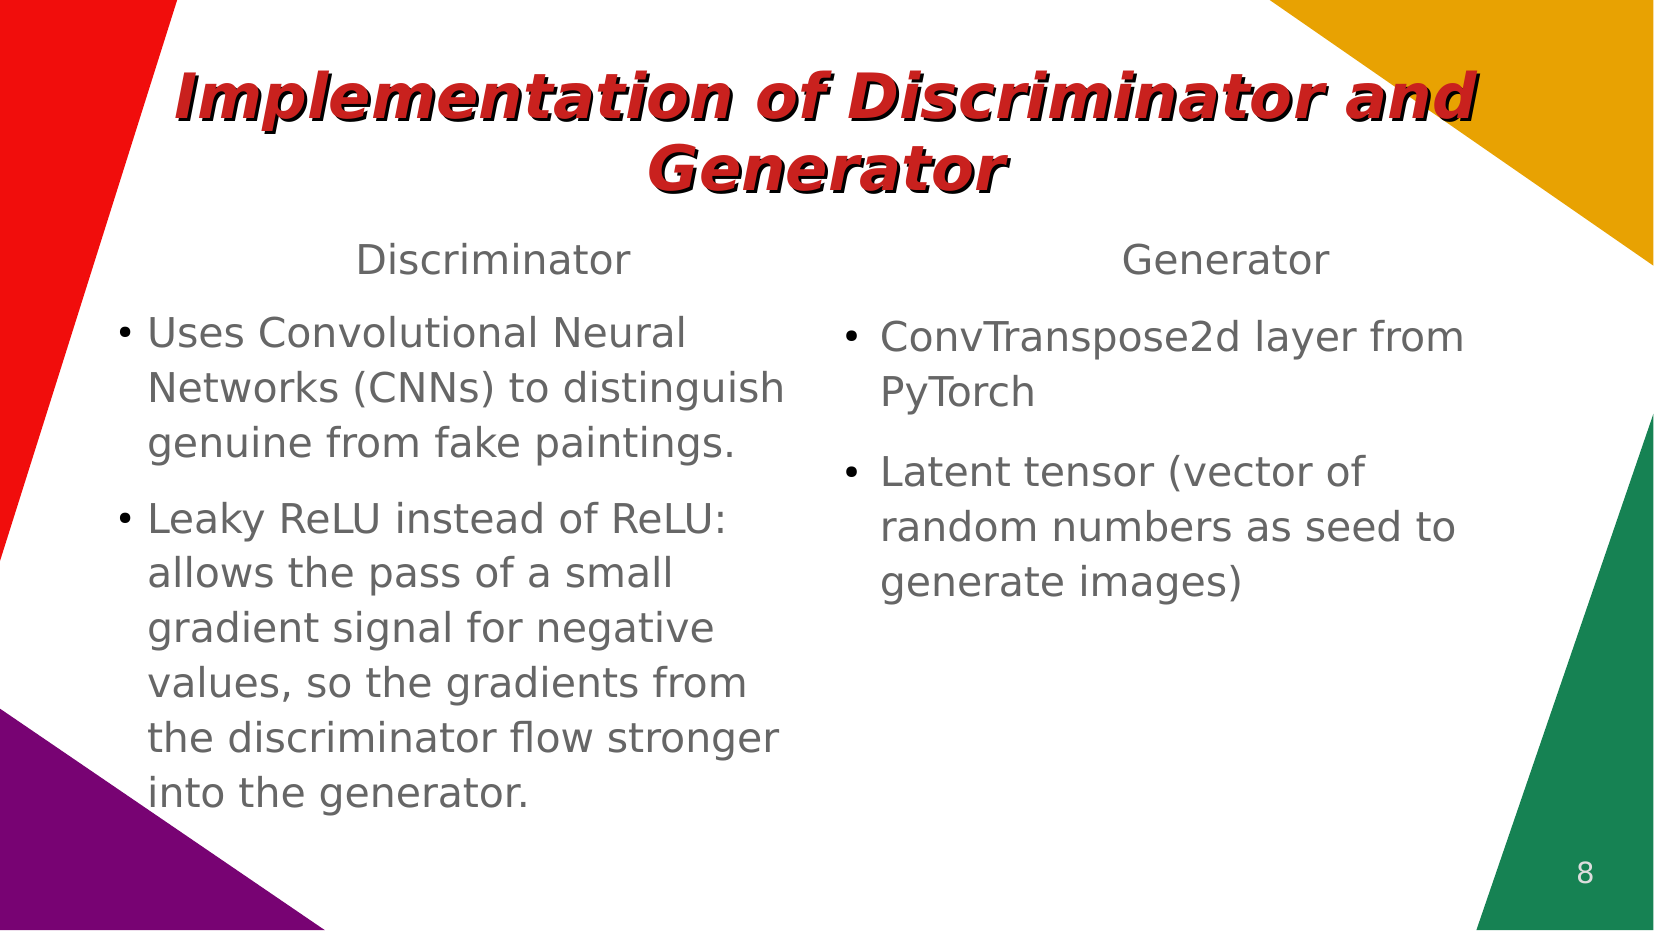

# Implementation of Discriminator and Generator
Discriminator
Uses Convolutional Neural Networks (CNNs) to distinguish genuine from fake paintings.
Leaky ReLU instead of ReLU: allows the pass of a small gradient signal for negative values, so the gradients from the discriminator flow stronger into the generator.
Generator
ConvTranspose2d layer from PyTorch
Latent tensor (vector of random numbers as seed to generate images)
8